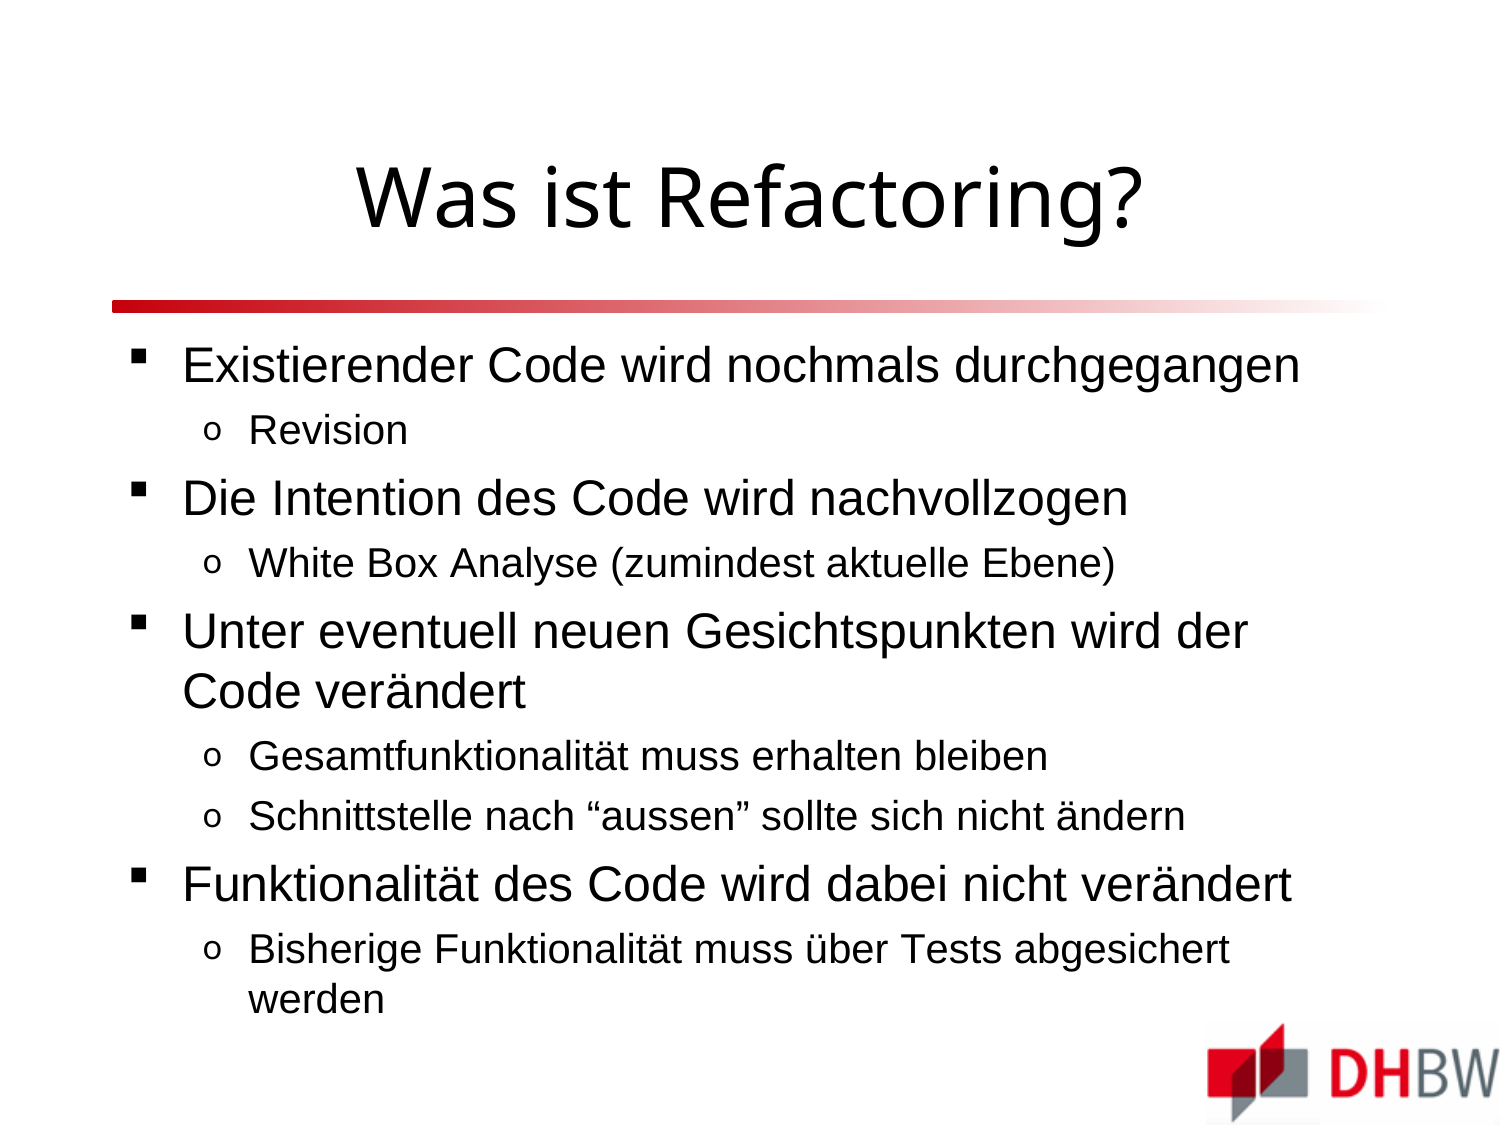

# Was ist Refactoring?
Existierender Code wird nochmals durchgegangen
Revision
Die Intention des Code wird nachvollzogen
White Box Analyse (zumindest aktuelle Ebene)
Unter eventuell neuen Gesichtspunkten wird der Code verändert
Gesamtfunktionalität muss erhalten bleiben
Schnittstelle nach “aussen” sollte sich nicht ändern
Funktionalität des Code wird dabei nicht verändert
Bisherige Funktionalität muss über Tests abgesichert werden